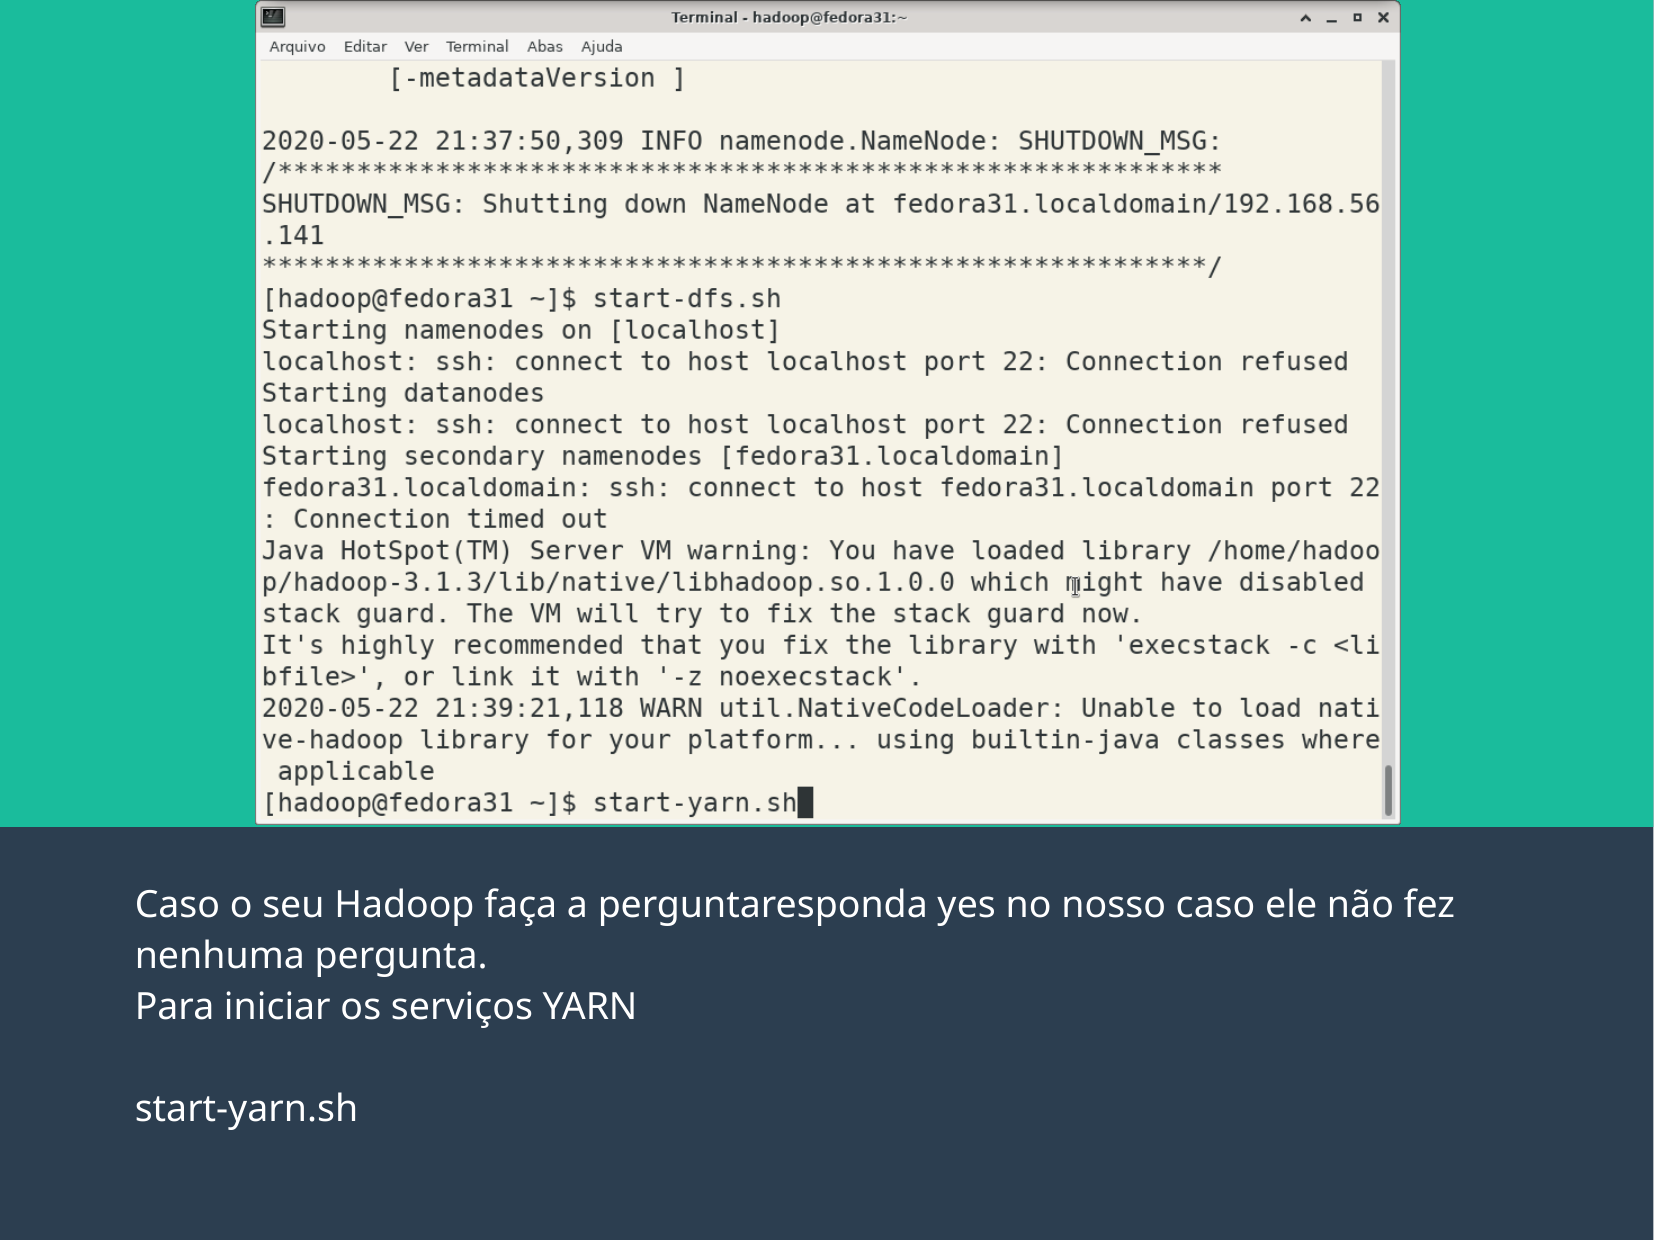

Caso o seu Hadoop faça a perguntaresponda yes no nosso caso ele não fez nenhuma pergunta.
Para iniciar os serviços YARN
start-yarn.sh